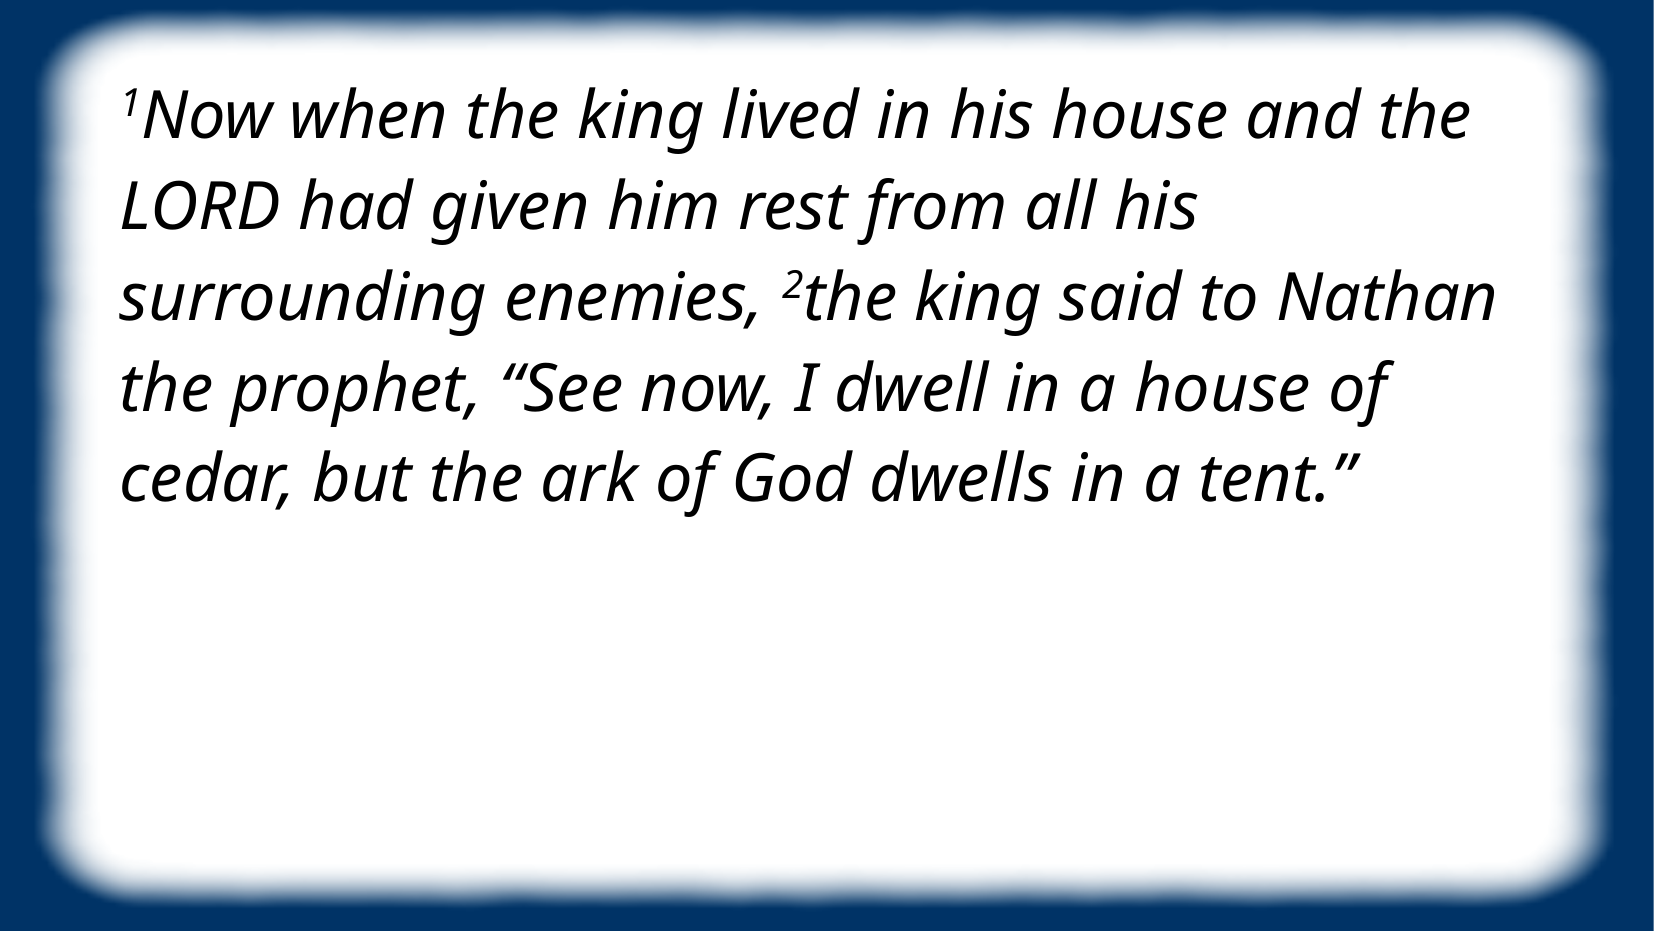

1Now when the king lived in his house and the LORD had given him rest from all his surrounding enemies, 2the king said to Nathan the prophet, “See now, I dwell in a house of cedar, but the ark of God dwells in a tent.”